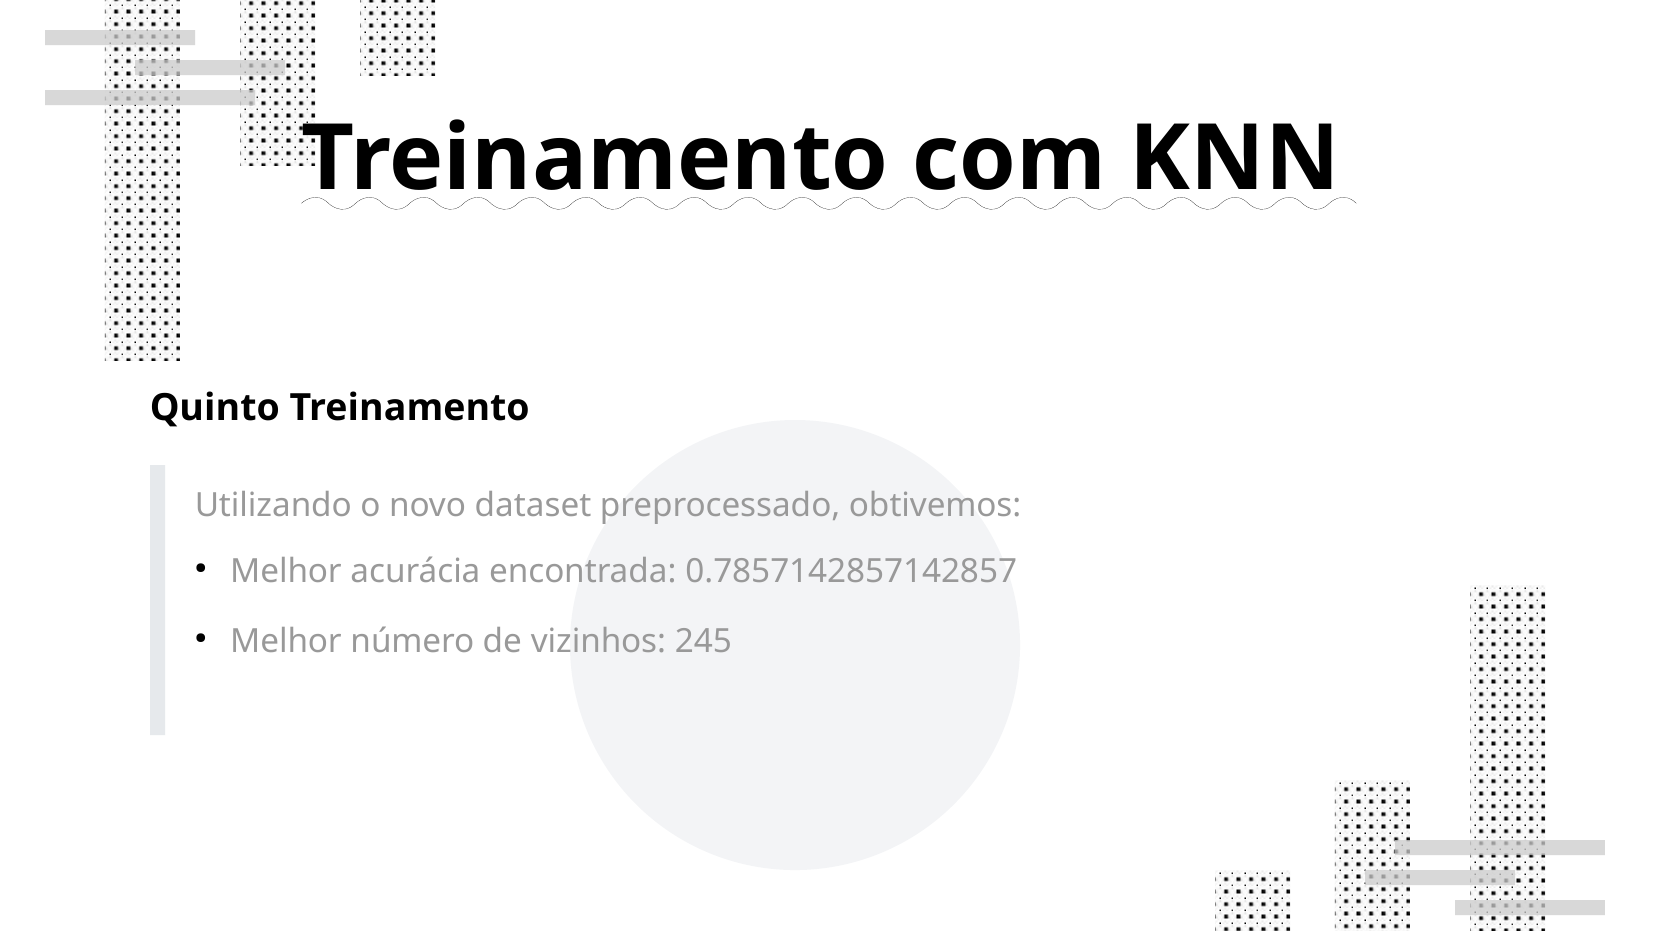

# Treinamento com KNN
Quinto Treinamento
Utilizando o novo dataset preprocessado, obtivemos:
Melhor acurácia encontrada: 0.7857142857142857
Melhor número de vizinhos: 245